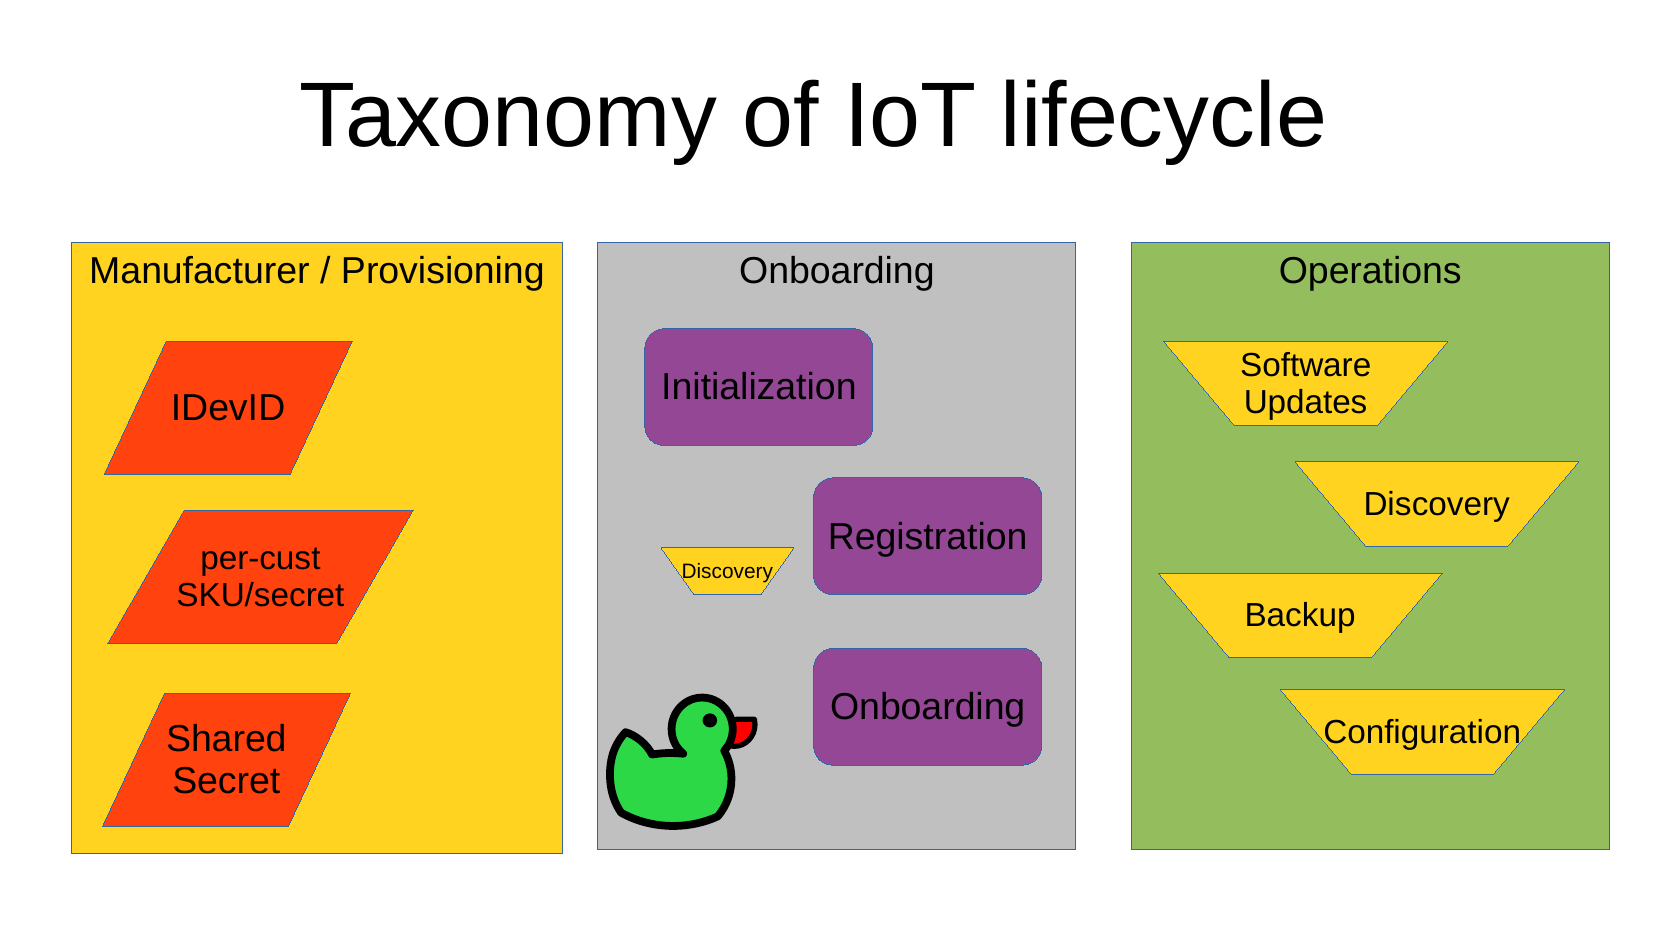

# Taxonomy of IoT lifecycle
Manufacturer / Provisioning
Onboarding
Operations
Initialization
IDevID
Software
Updates
Discovery
Registration
per-cust
SKU/secret
Discovery
Backup
Onboarding
Configuration
Shared
Secret